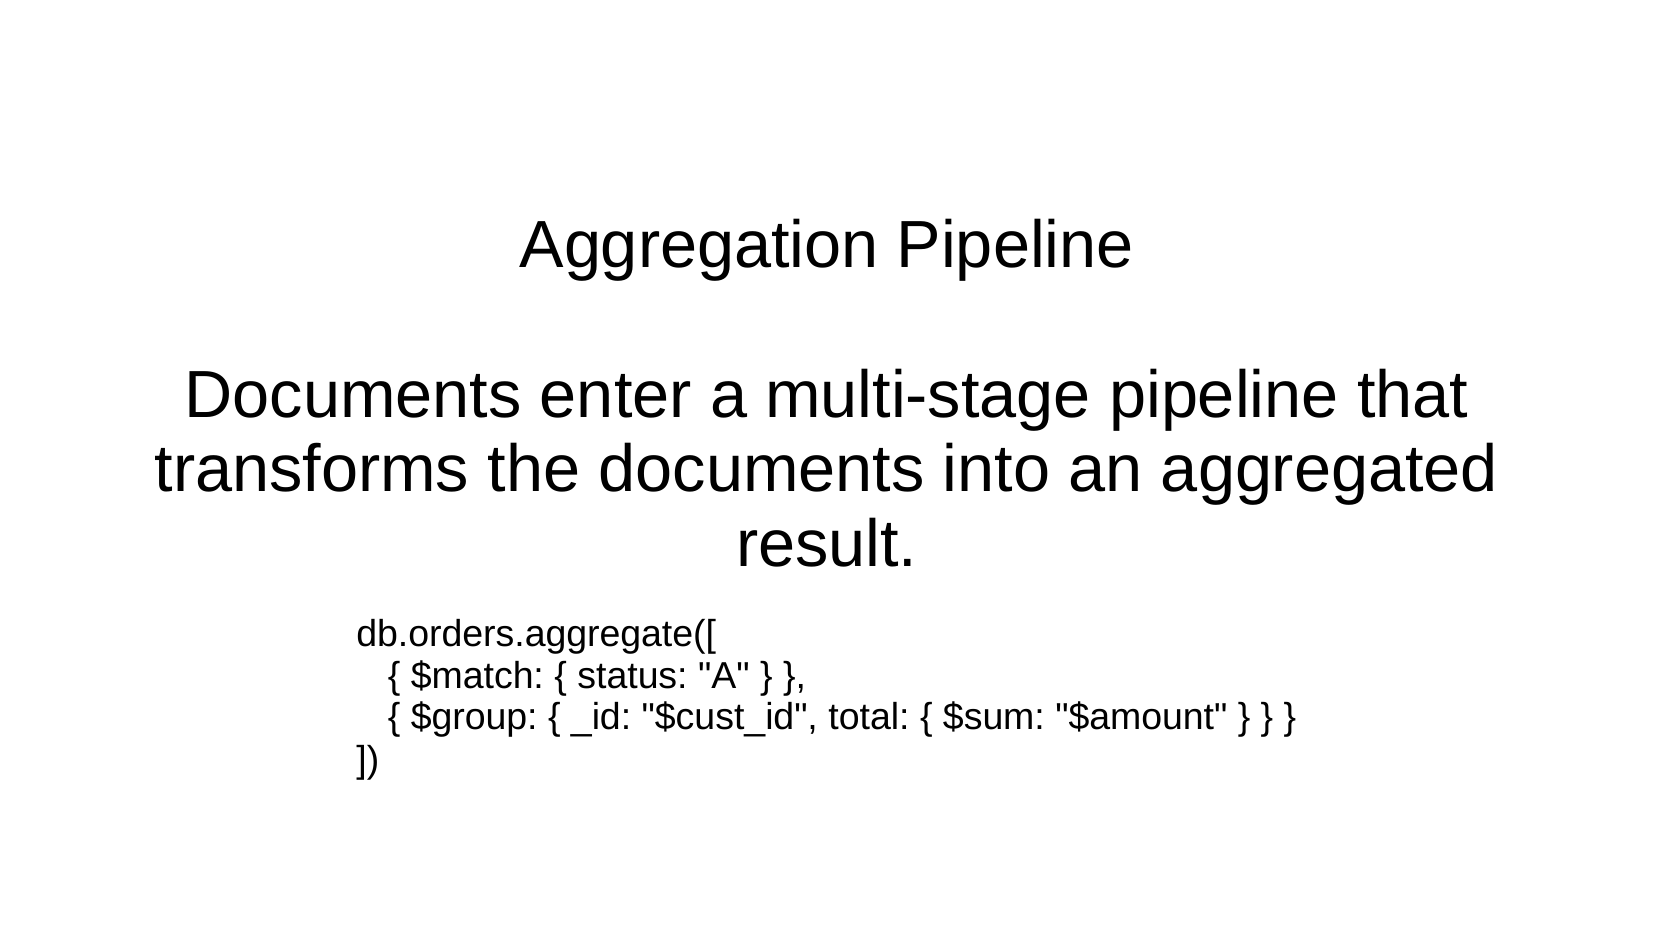

# Aggregation Pipeline
Documents enter a multi-stage pipeline that transforms the documents into an aggregated result.
db.orders.aggregate([
 { $match: { status: "A" } },
 { $group: { _id: "$cust_id", total: { $sum: "$amount" } } }
])